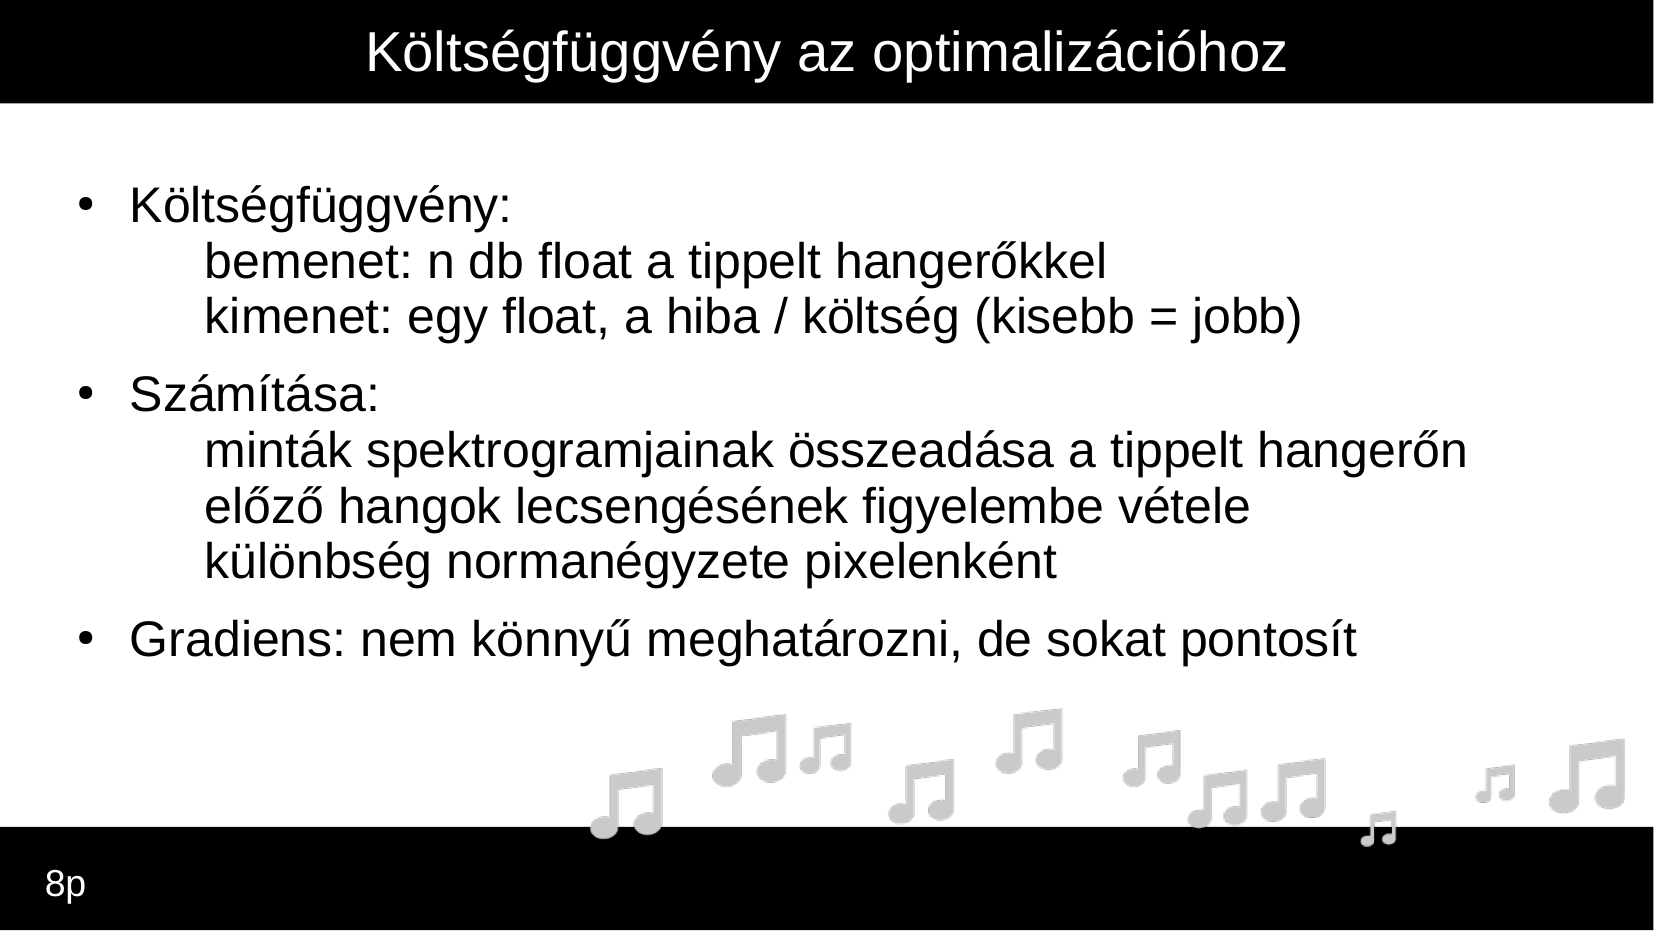

# Költségfüggvény az optimalizációhoz
Költségfüggvény:
	bemenet: n db float a tippelt hangerőkkel
	kimenet: egy float, a hiba / költség (kisebb = jobb)
Számítása:
	minták spektrogramjainak összeadása a tippelt hangerőn
	előző hangok lecsengésének figyelembe vétele
	különbség normanégyzete pixelenként
Gradiens: nem könnyű meghatározni, de sokat pontosít
8p